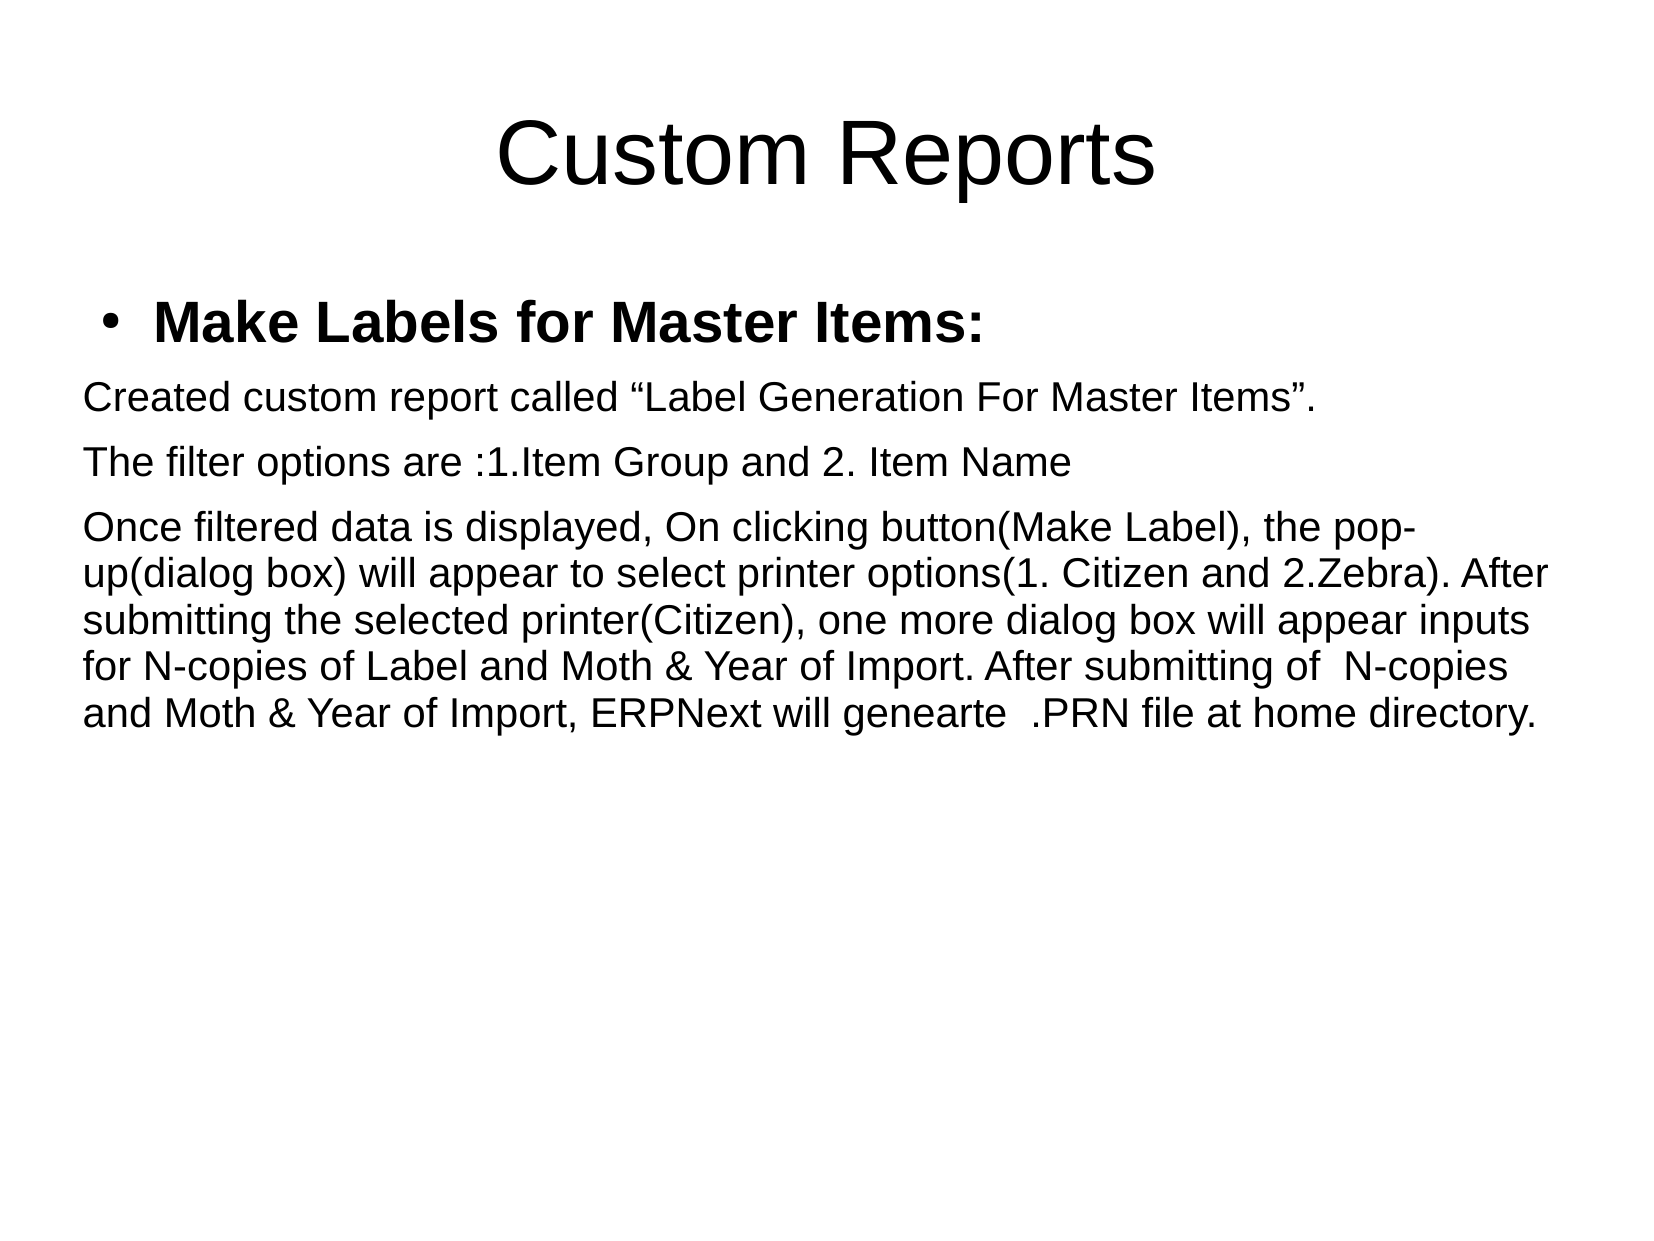

# Custom Reports
Make Labels for Master Items:
Created custom report called “Label Generation For Master Items”.
The filter options are :1.Item Group and 2. Item Name
Once filtered data is displayed, On clicking button(Make Label), the pop-up(dialog box) will appear to select printer options(1. Citizen and 2.Zebra). After submitting the selected printer(Citizen), one more dialog box will appear inputs for N-copies of Label and Moth & Year of Import. After submitting of N-copies and Moth & Year of Import, ERPNext will genearte .PRN file at home directory.